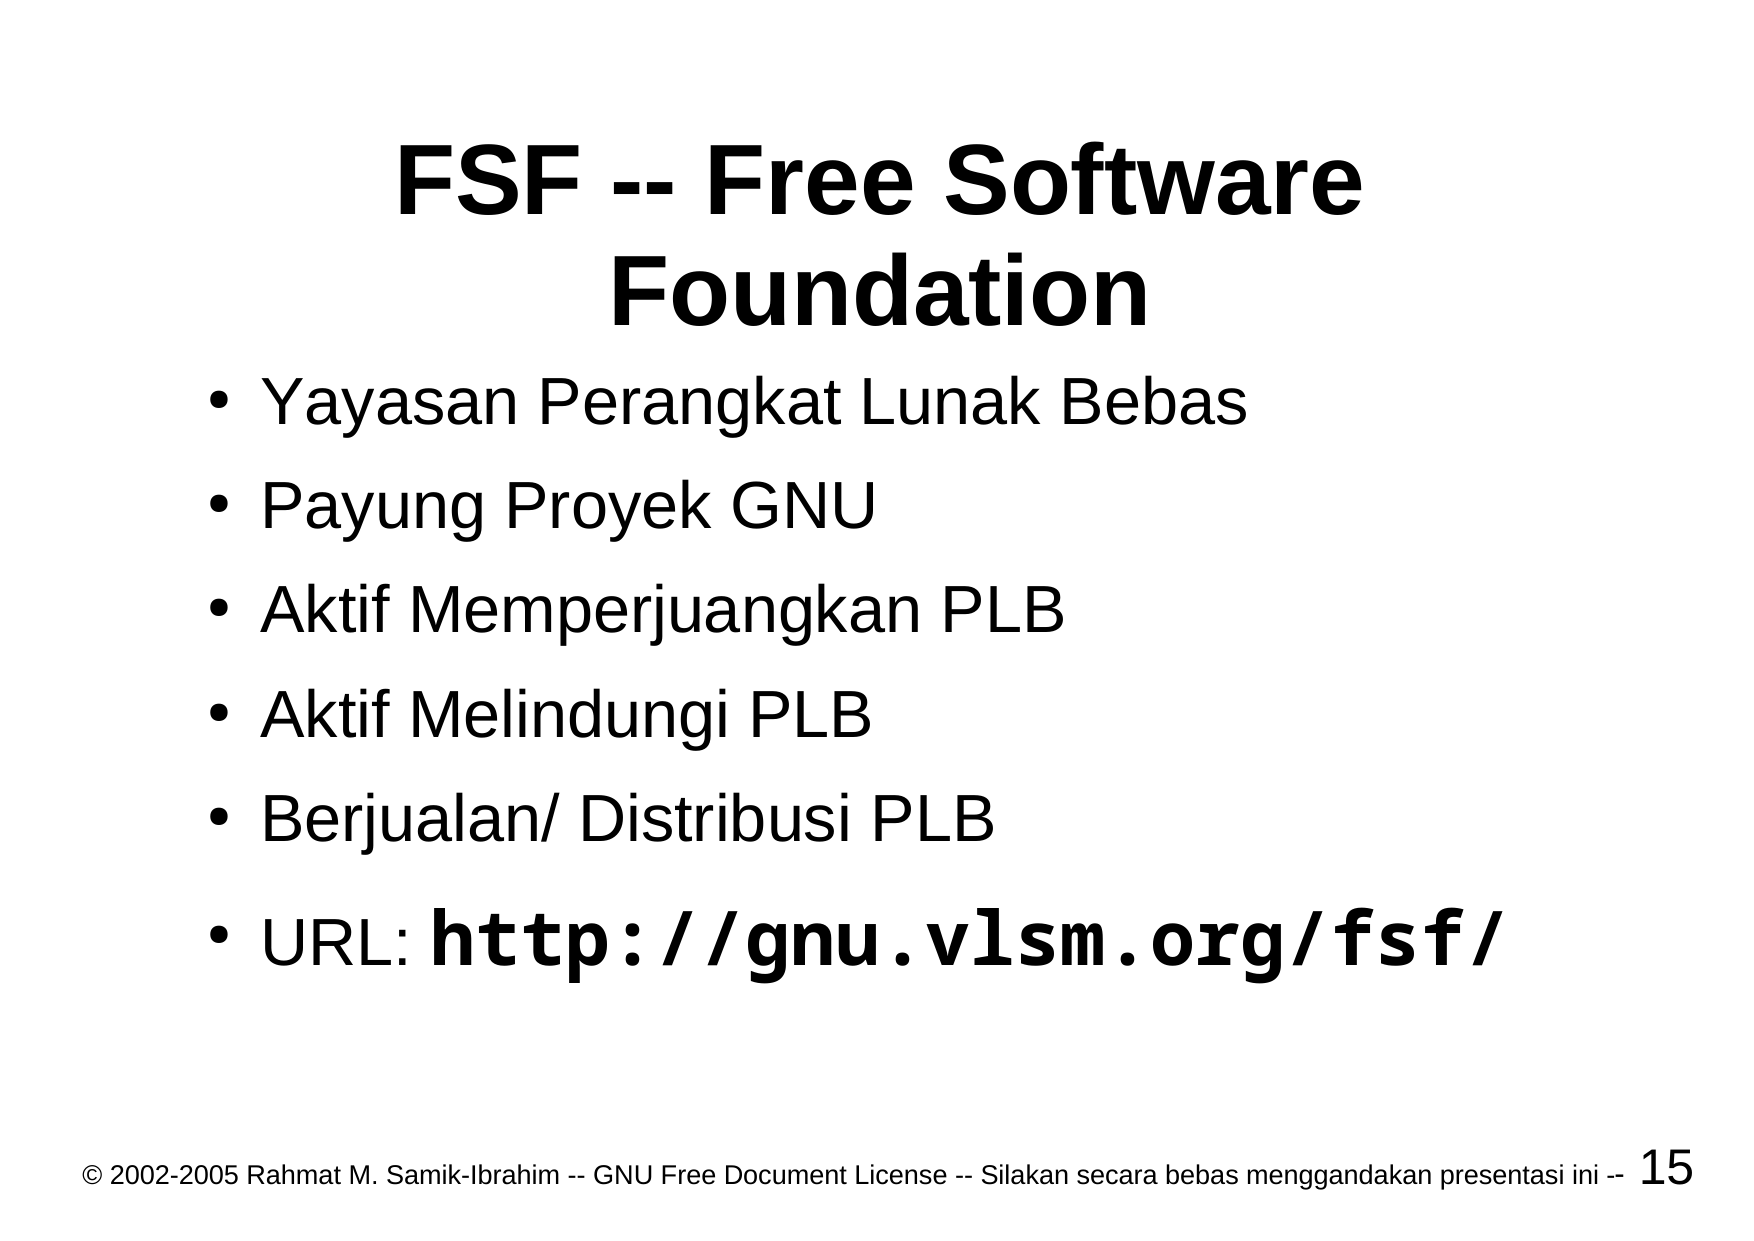

# FSF -- Free Software Foundation
Yayasan Perangkat Lunak Bebas
Payung Proyek GNU
Aktif Memperjuangkan PLB
Aktif Melindungi PLB
Berjualan/ Distribusi PLB
URL: http://gnu.vlsm.org/fsf/